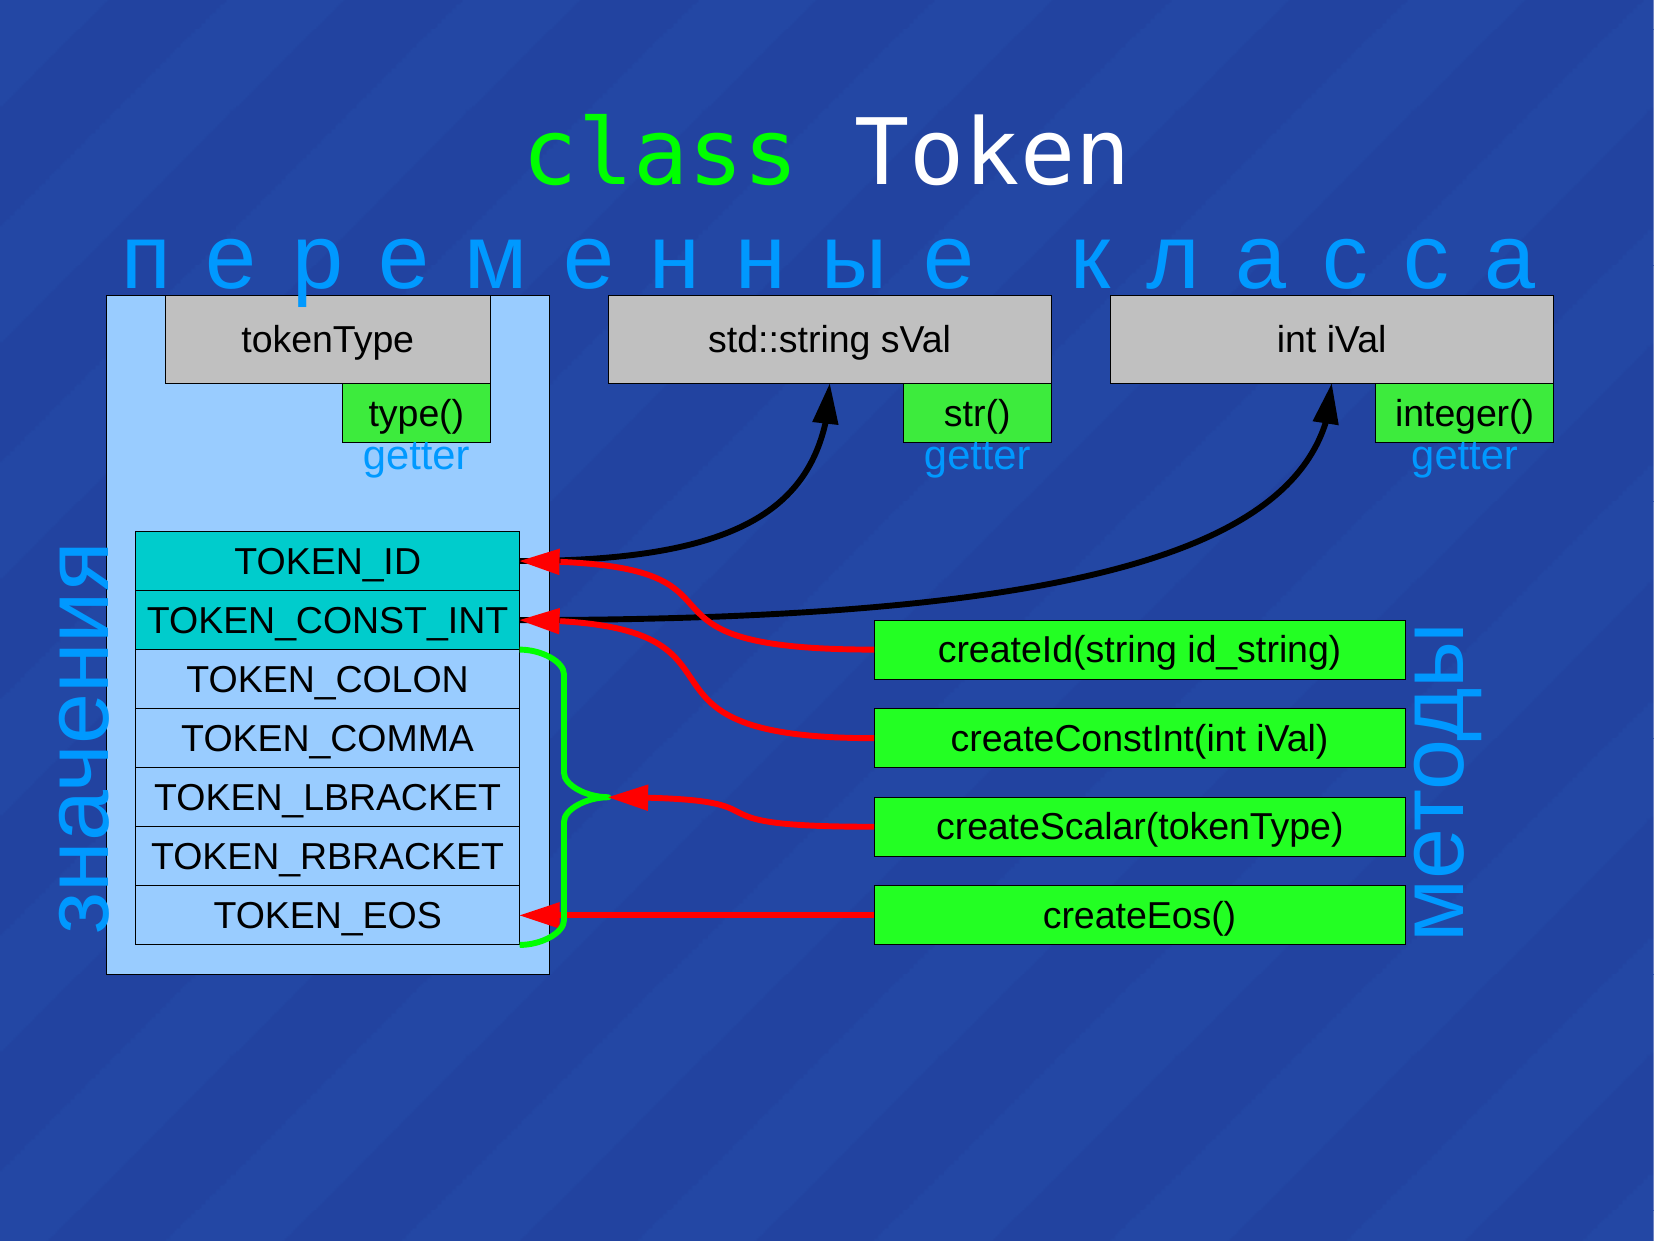

# class Token
переменные класса
tokenType
std::string sVal
int iVal
type()
str()
integer()
getter
getter
getter
TOKEN_ID
TOKEN_CONST_INT
createId(string id_string)
TOKEN_COLON
значения
TOKEN_COMMA
createConstInt(int iVal)
методы
TOKEN_LBRACKET
createScalar(tokenType)
TOKEN_RBRACKET
TOKEN_EOS
createEos()